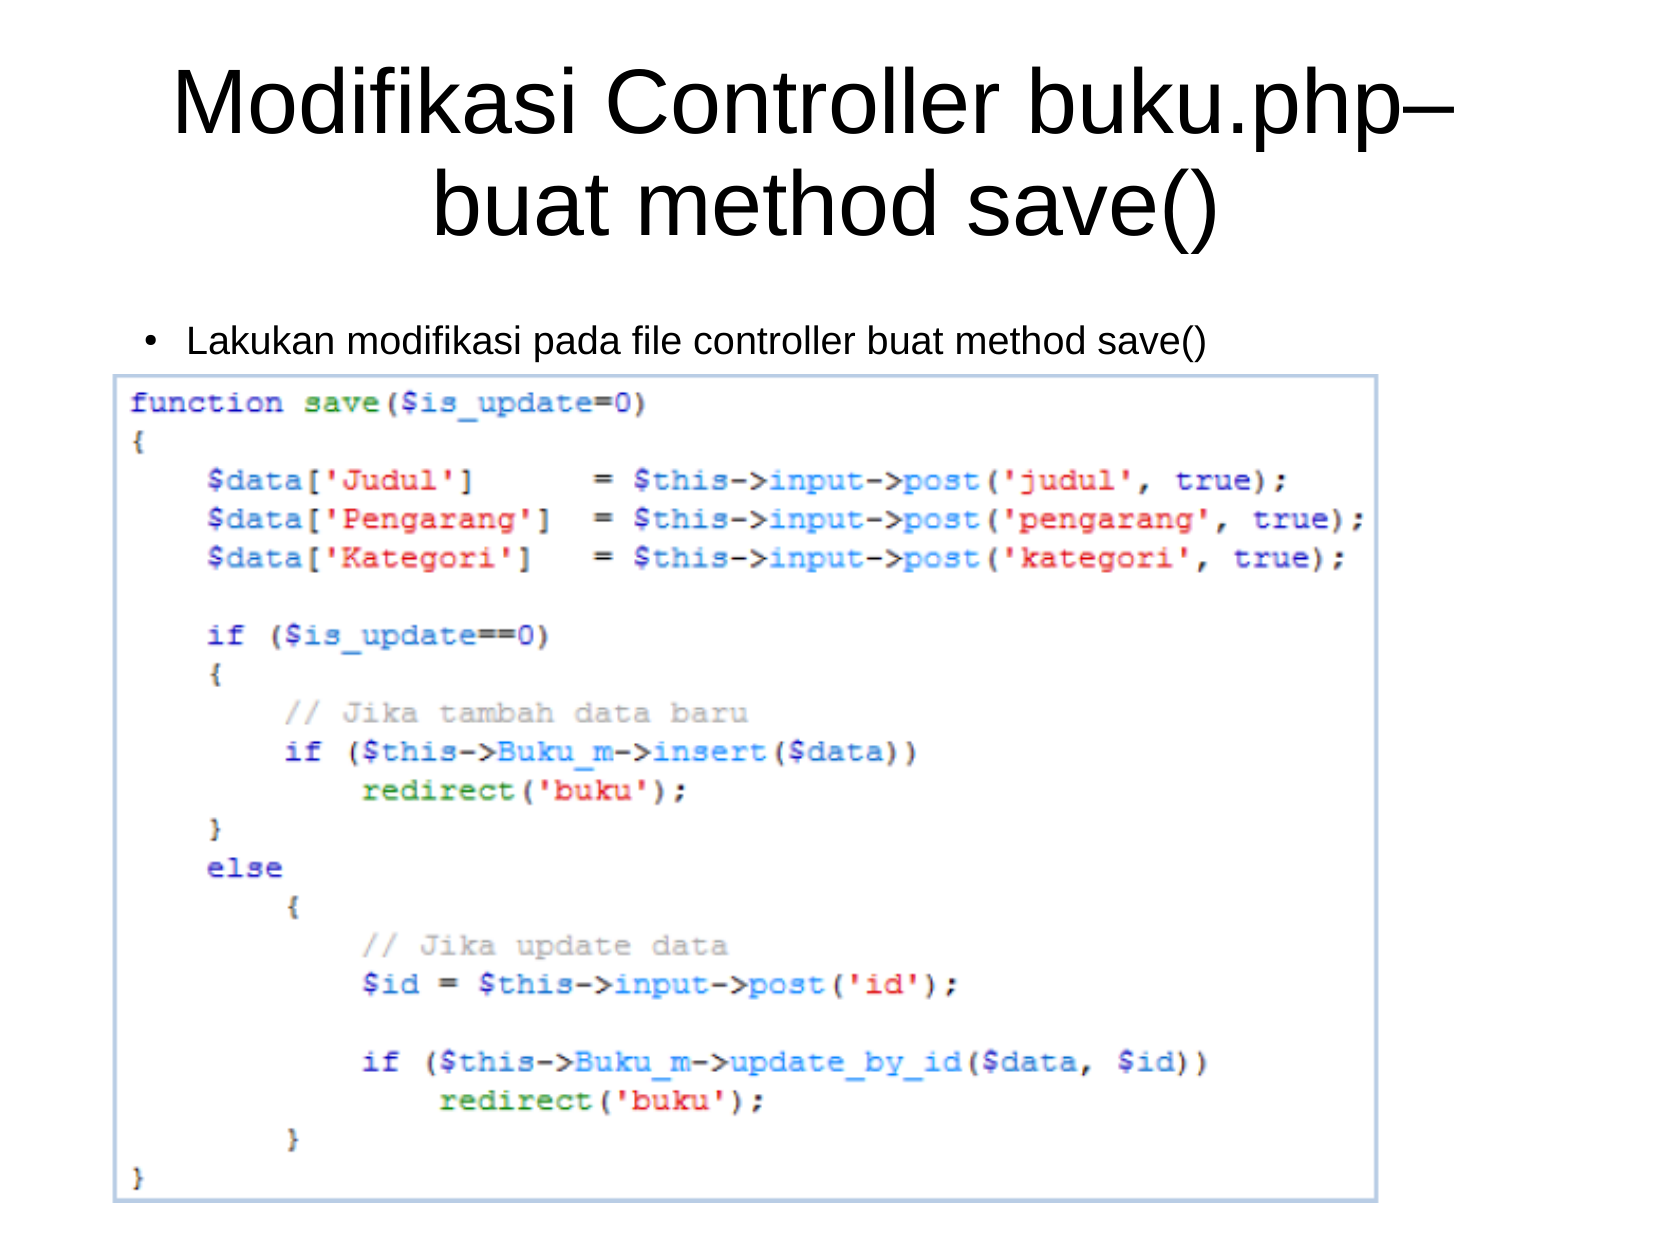

# Modifikasi Controller buku.php– buat method save()
Lakukan modifikasi pada file controller buat method save()